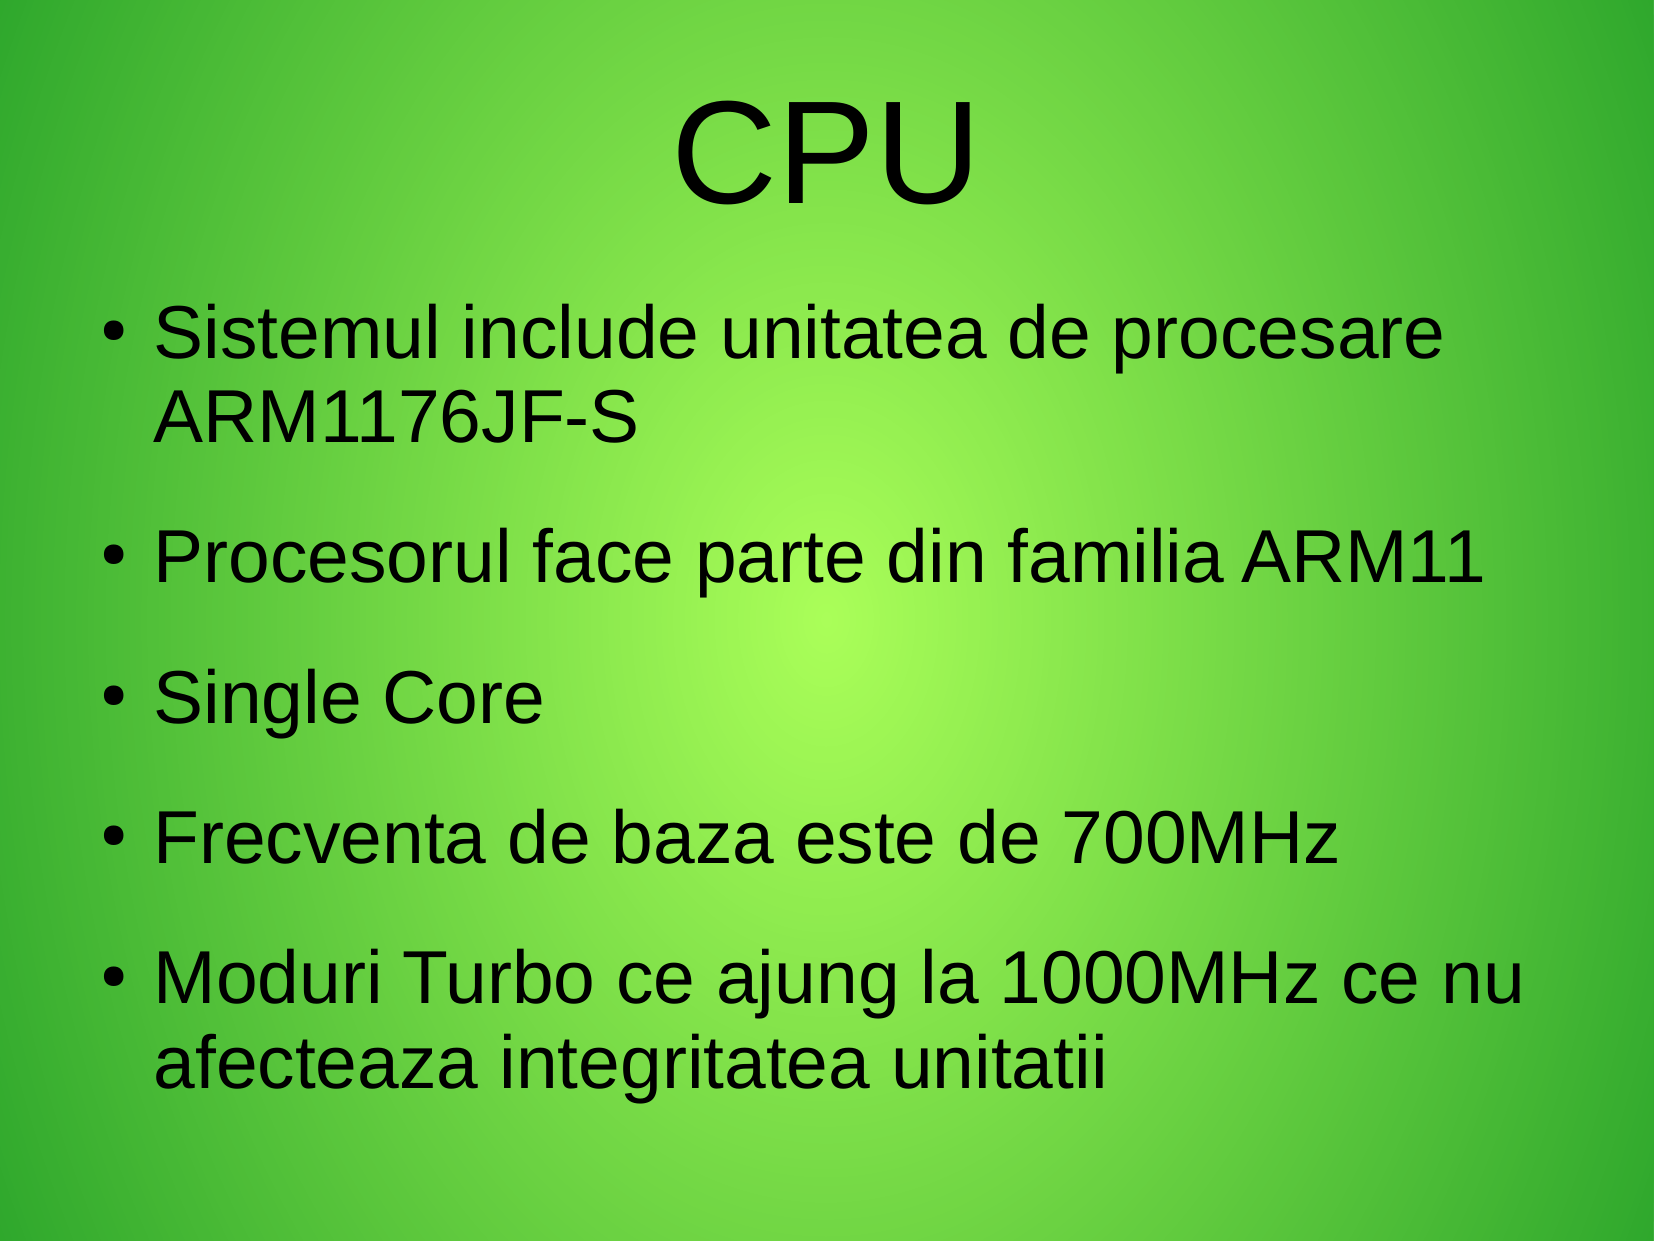

# CPU
Sistemul include unitatea de procesare ARM1176JF-S
Procesorul face parte din familia ARM11
Single Core
Frecventa de baza este de 700MHz
Moduri Turbo ce ajung la 1000MHz ce nu afecteaza integritatea unitatii